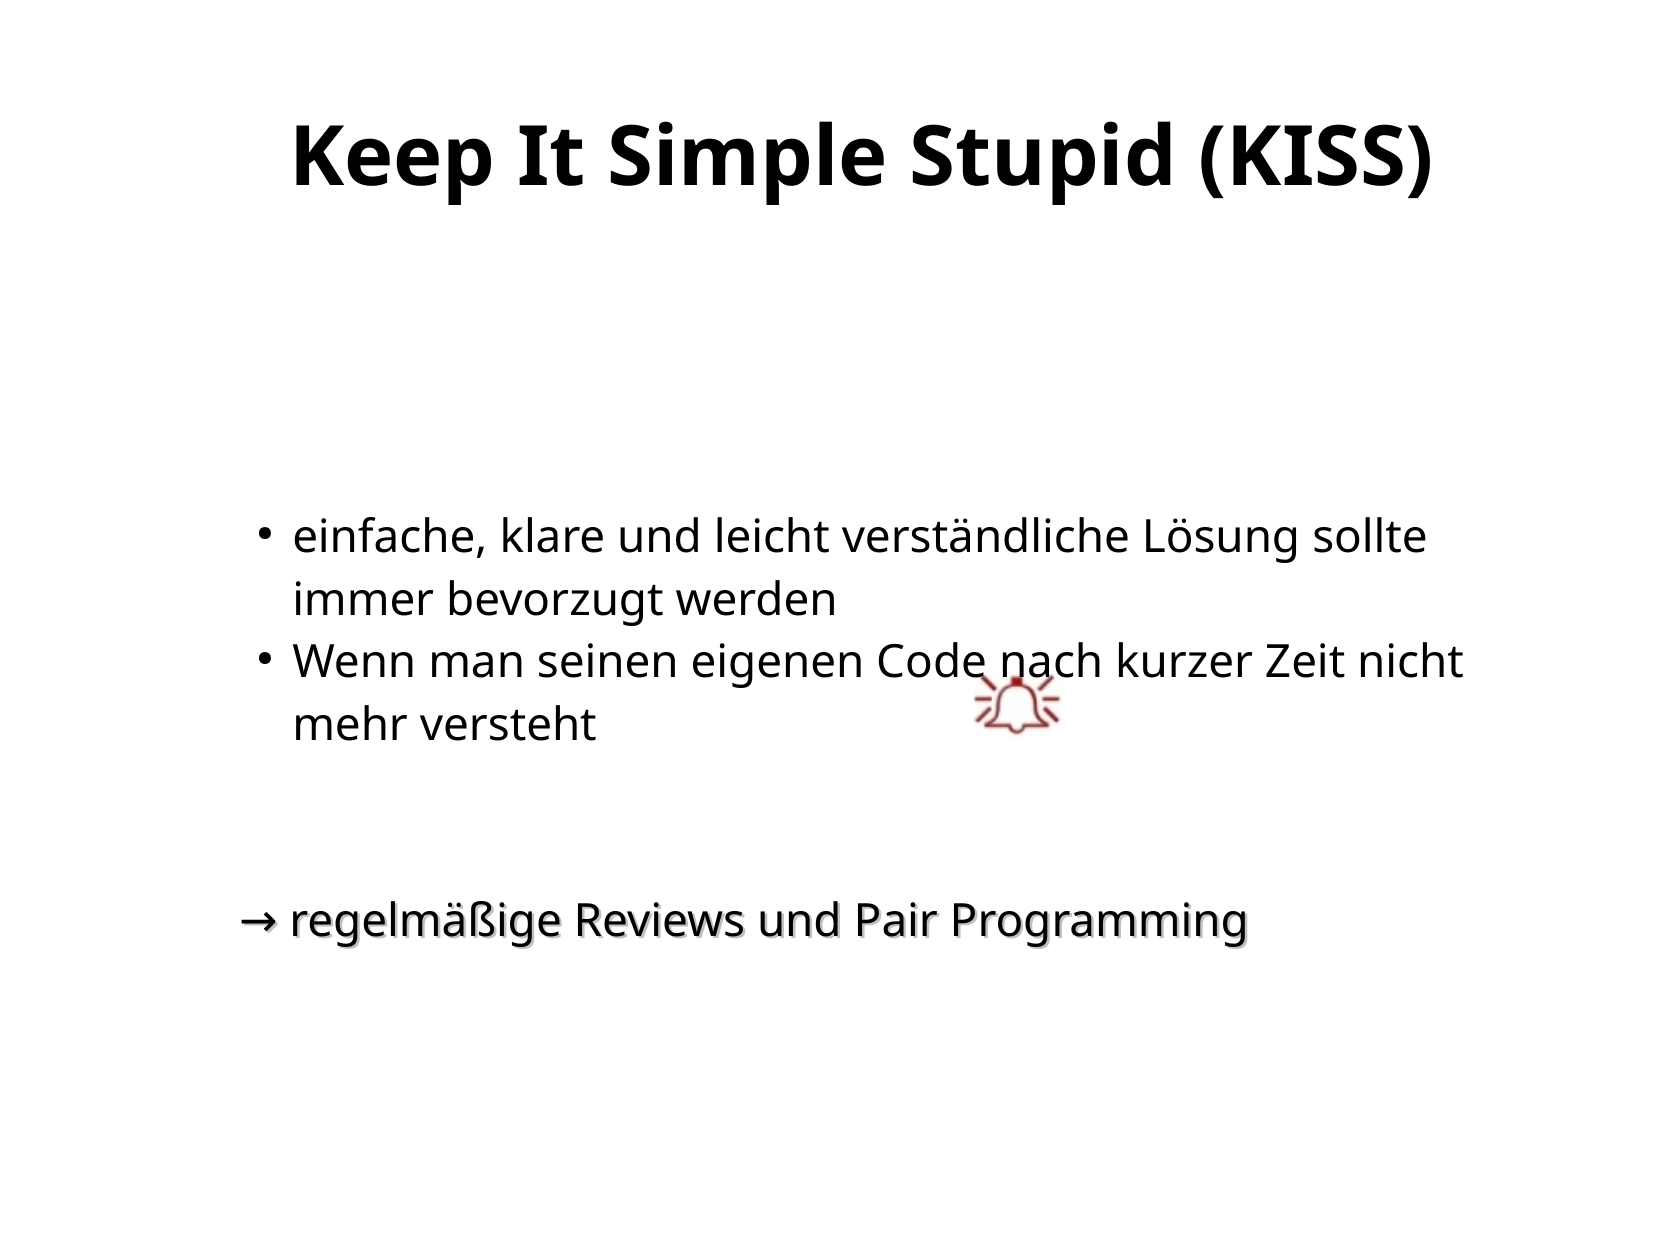

# Keep It Simple Stupid (KISS)
einfache, klare und leicht verständliche Lösung sollte immer bevorzugt werden
Wenn man seinen eigenen Code nach kurzer Zeit nicht mehr versteht
→ regelmäßige Reviews und Pair Programming